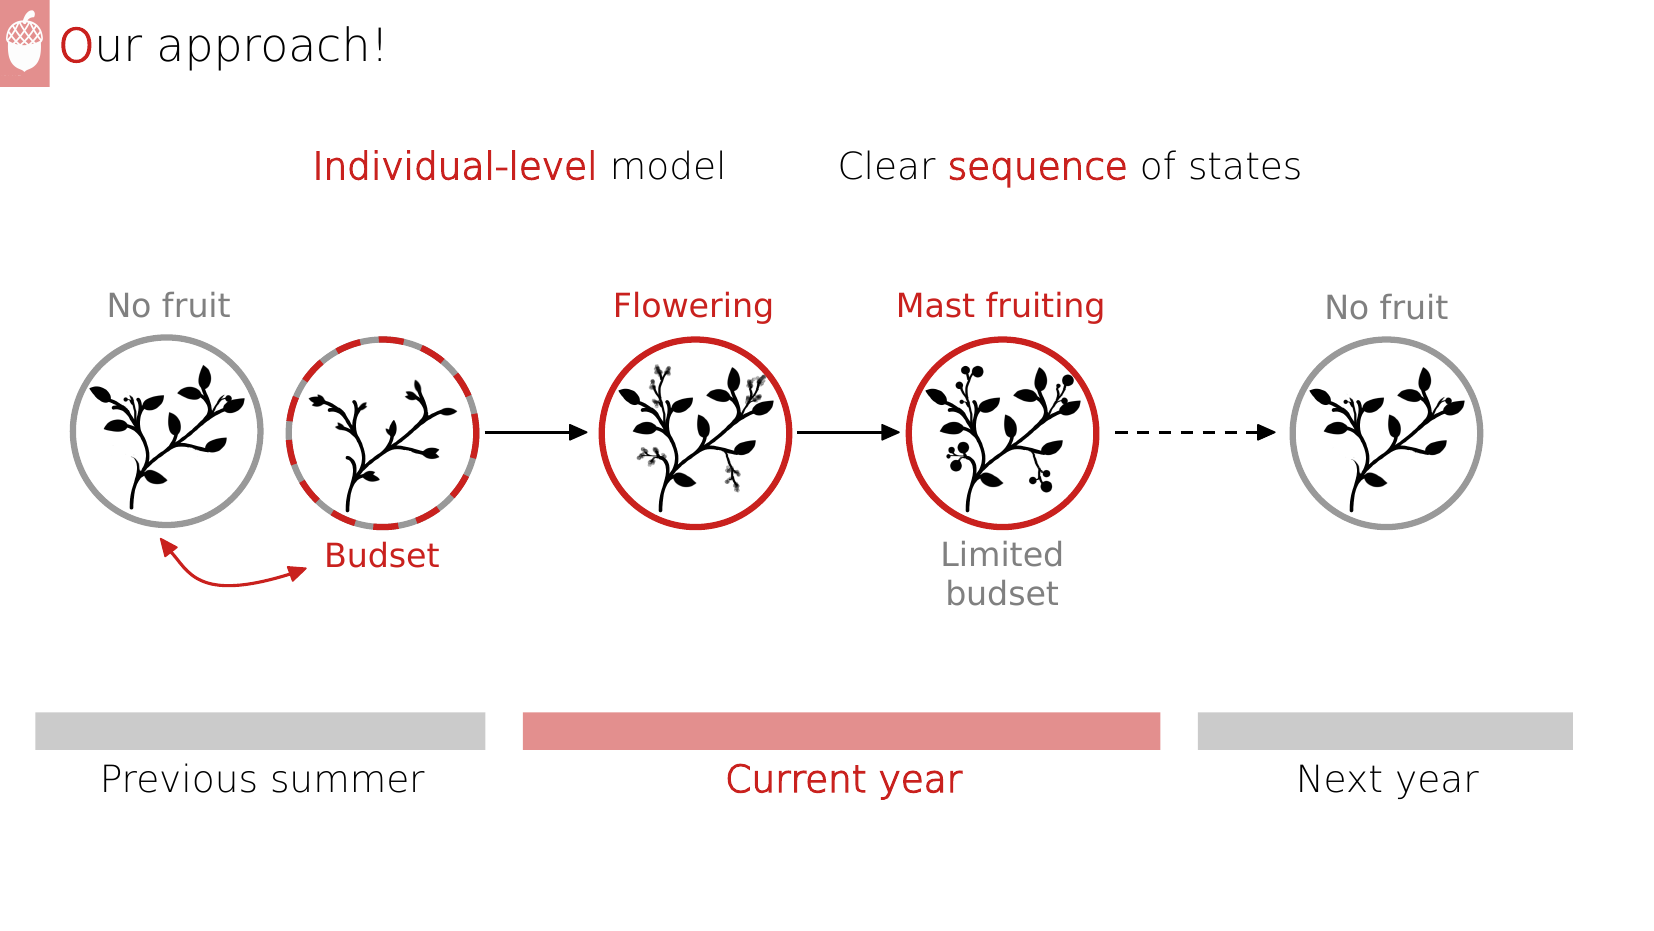

Our approach!
Individual-level model
Clear sequence of states
No fruit
Flowering
Mast fruiting
No fruit
Limited budset
Budset
Previous summer
Current year
Next year